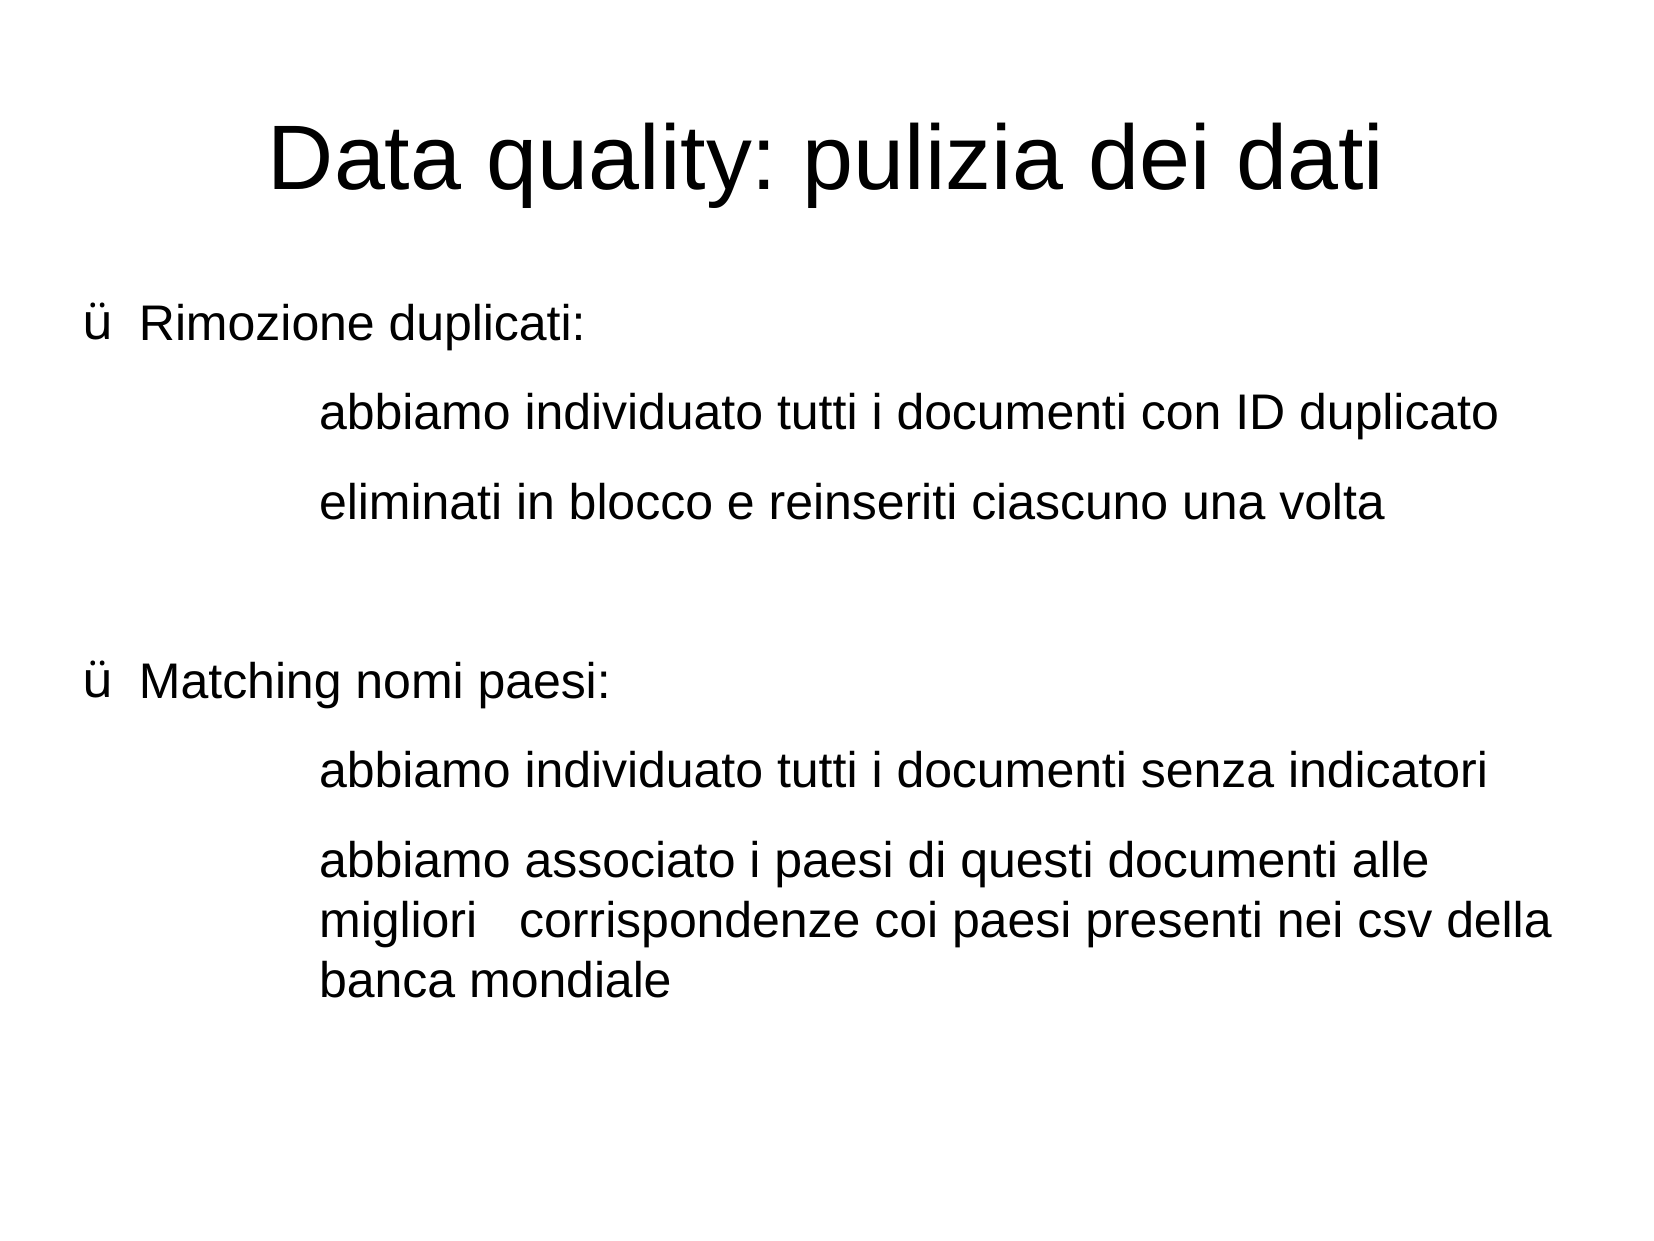

# Data quality: pulizia dei dati
Rimozione duplicati:
abbiamo individuato tutti i documenti con ID duplicato
eliminati in blocco e reinseriti ciascuno una volta
Matching nomi paesi:
abbiamo individuato tutti i documenti senza indicatori
abbiamo associato i paesi di questi documenti alle migliori corrispondenze coi paesi presenti nei csv della banca mondiale